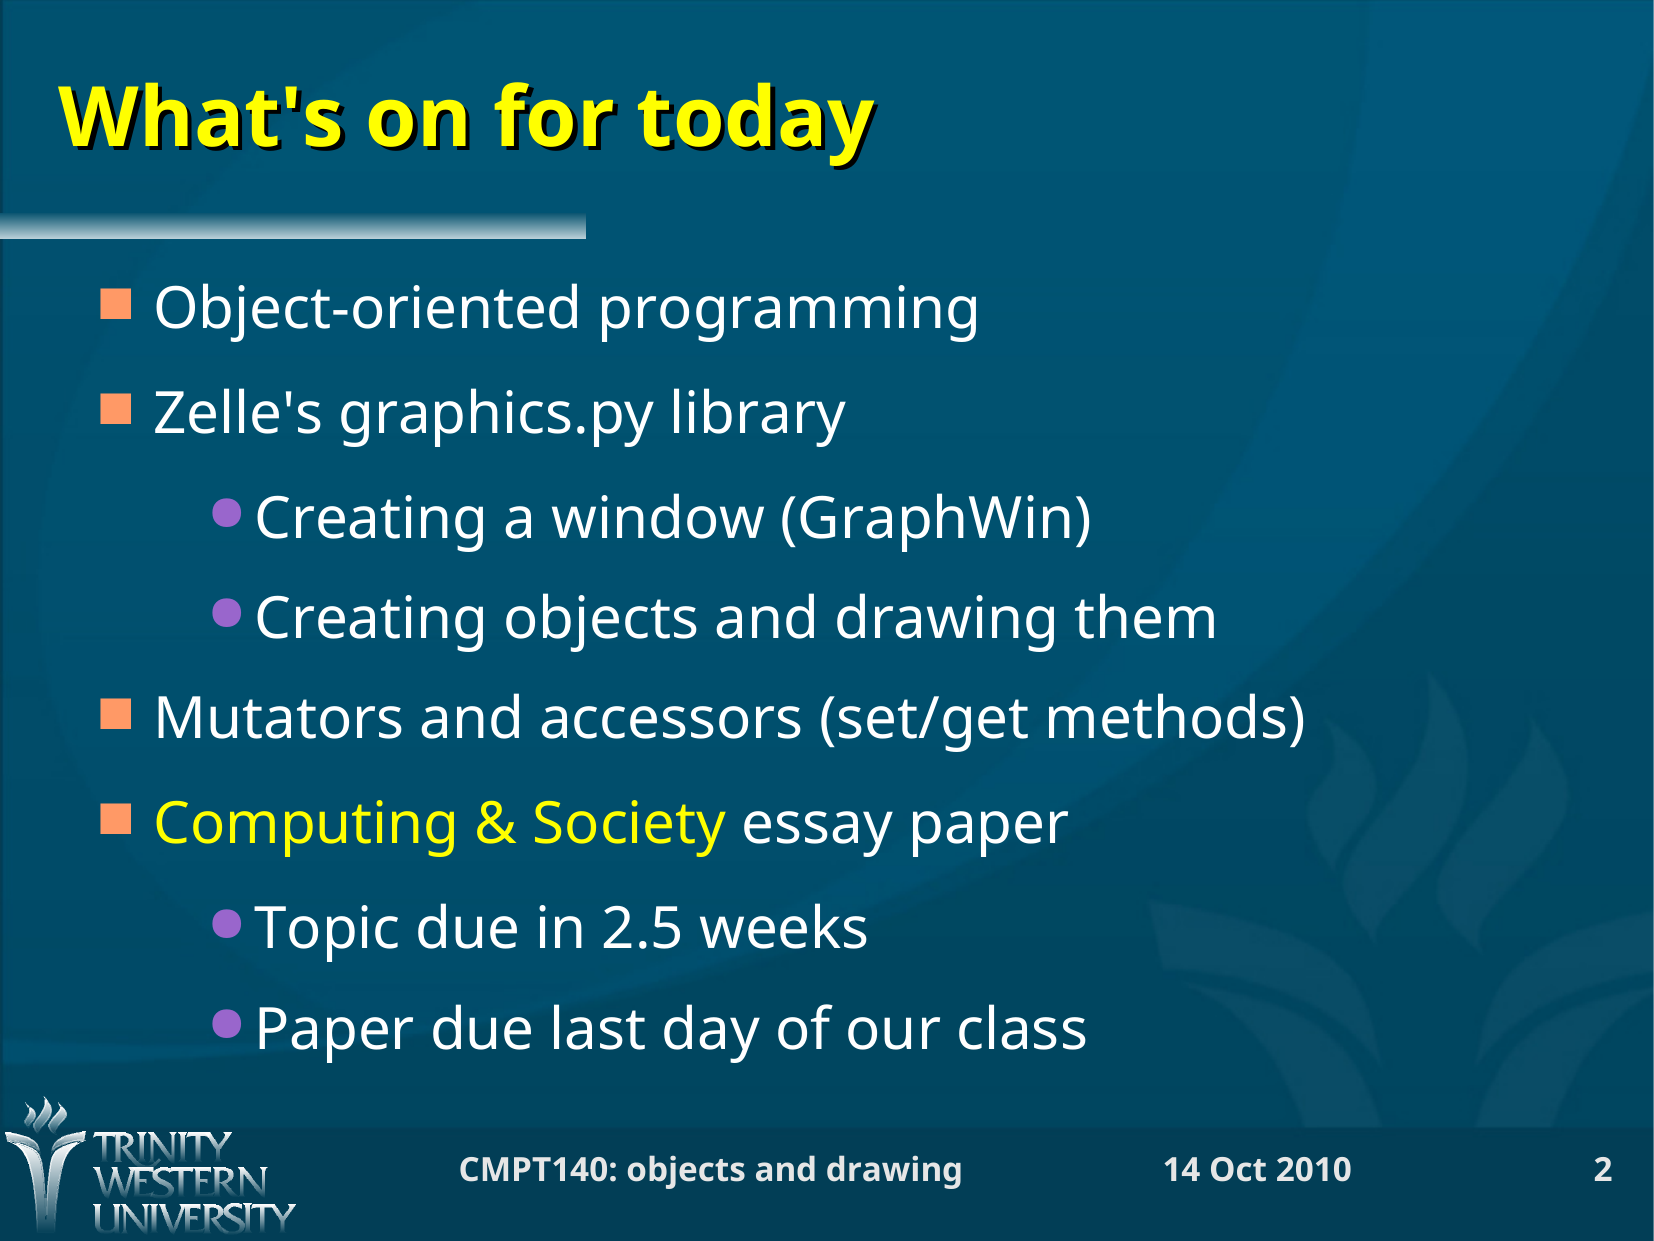

# What's on for today
Object-oriented programming
Zelle's graphics.py library
Creating a window (GraphWin)
Creating objects and drawing them
Mutators and accessors (set/get methods)
Computing & Society essay paper
Topic due in 2.5 weeks
Paper due last day of our class
CMPT140: objects and drawing
14 Oct 2010
2